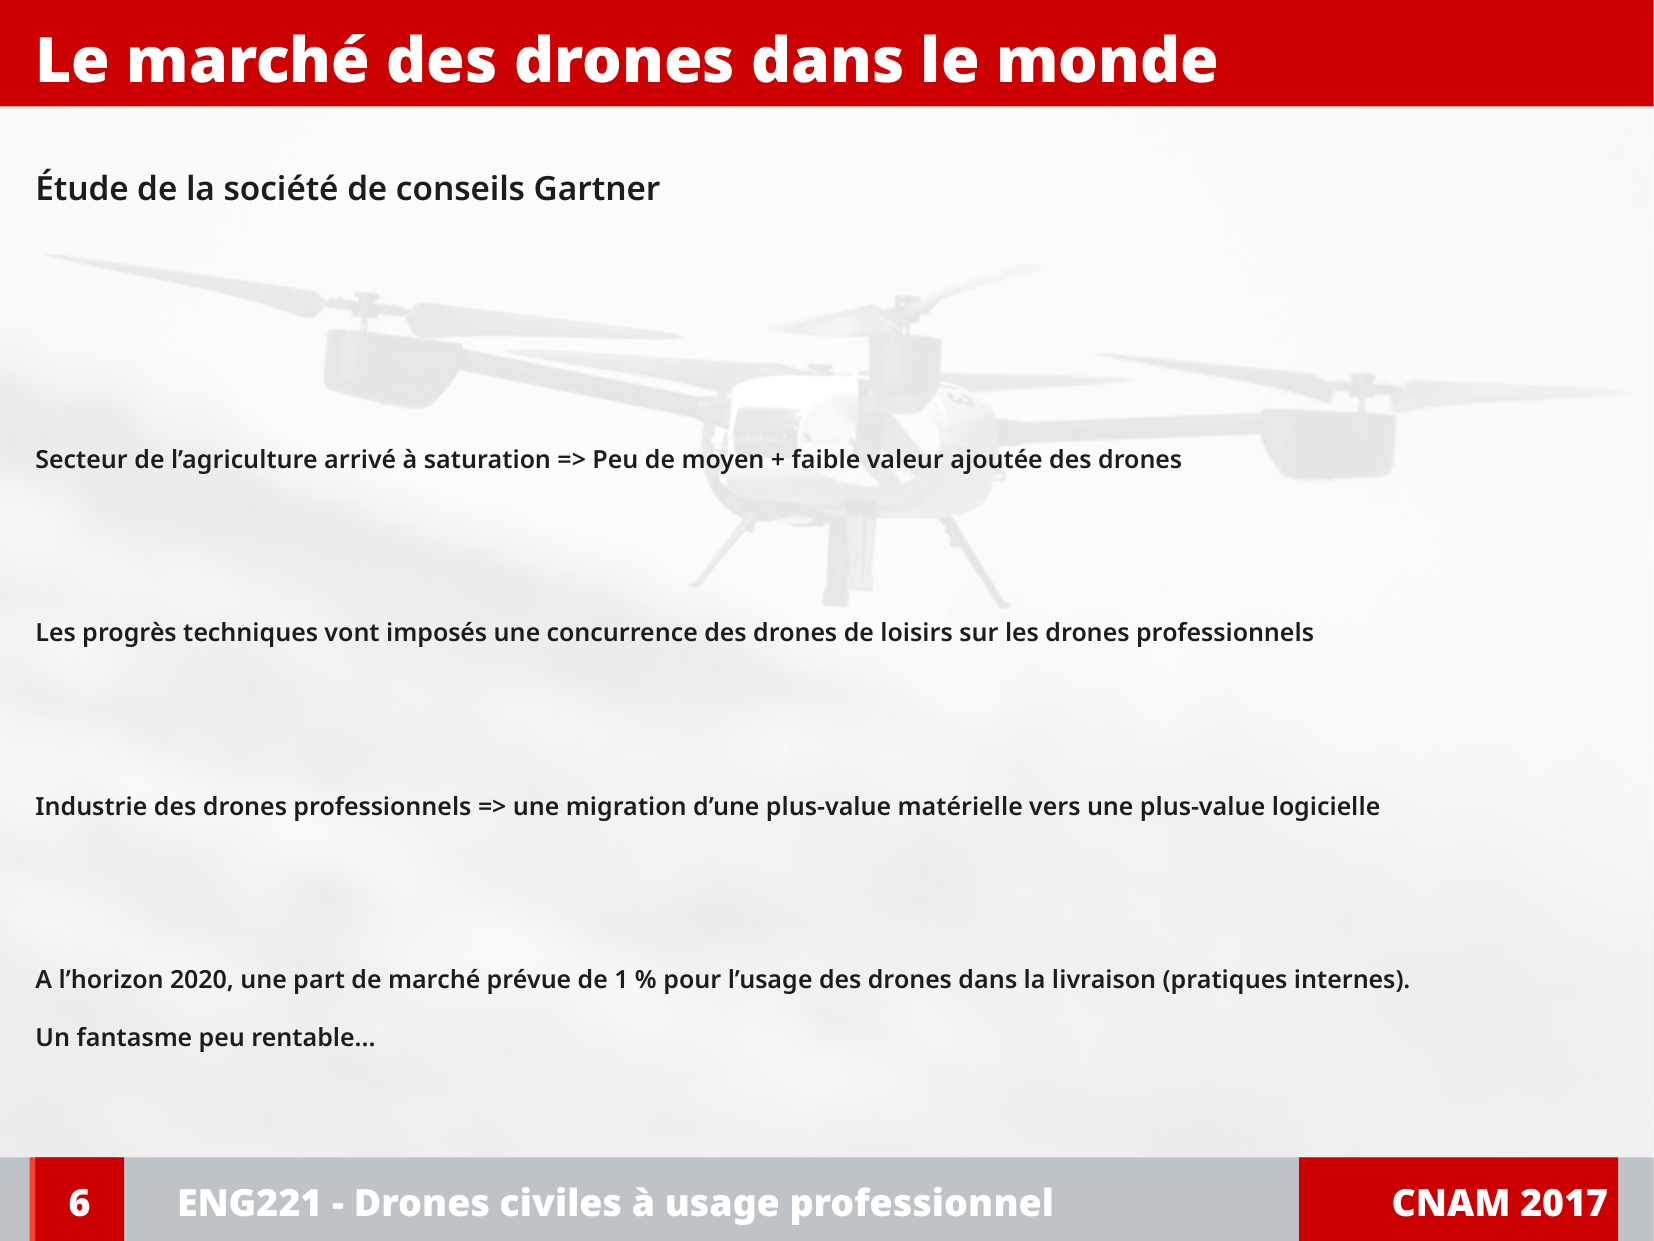

# Le marché des drones dans le monde
Étude de la société de conseils Gartner
Secteur de l’agriculture arrivé à saturation => Peu de moyen + faible valeur ajoutée des drones
Les progrès techniques vont imposés une concurrence des drones de loisirs sur les drones professionnels
Industrie des drones professionnels => une migration d’une plus-value matérielle vers une plus-value logicielle
A l’horizon 2020, une part de marché prévue de 1 % pour l’usage des drones dans la livraison (pratiques internes).
Un fantasme peu rentable...
6
ENG221 - Drones civiles à usage professionnel